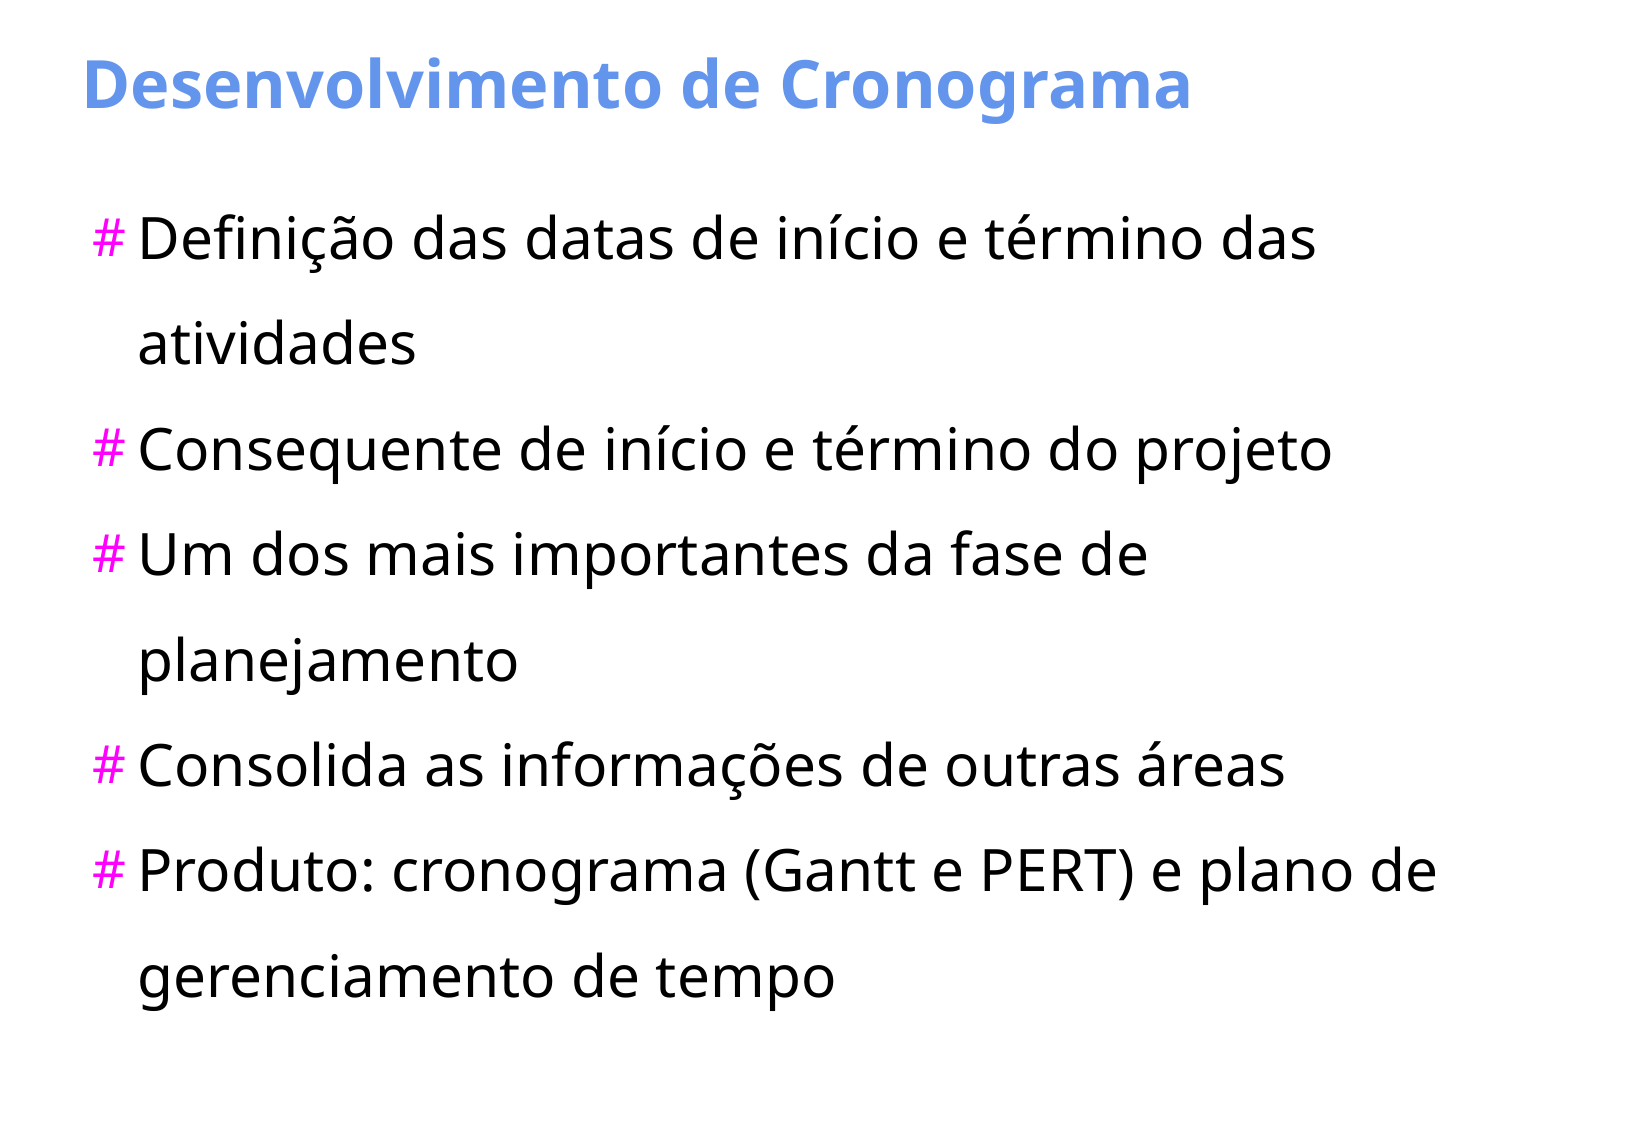

# Desenvolvimento de Cronograma
Definição das datas de início e término das atividades
Consequente de início e término do projeto
Um dos mais importantes da fase de planejamento
Consolida as informações de outras áreas
Produto: cronograma (Gantt e PERT) e plano de gerenciamento de tempo